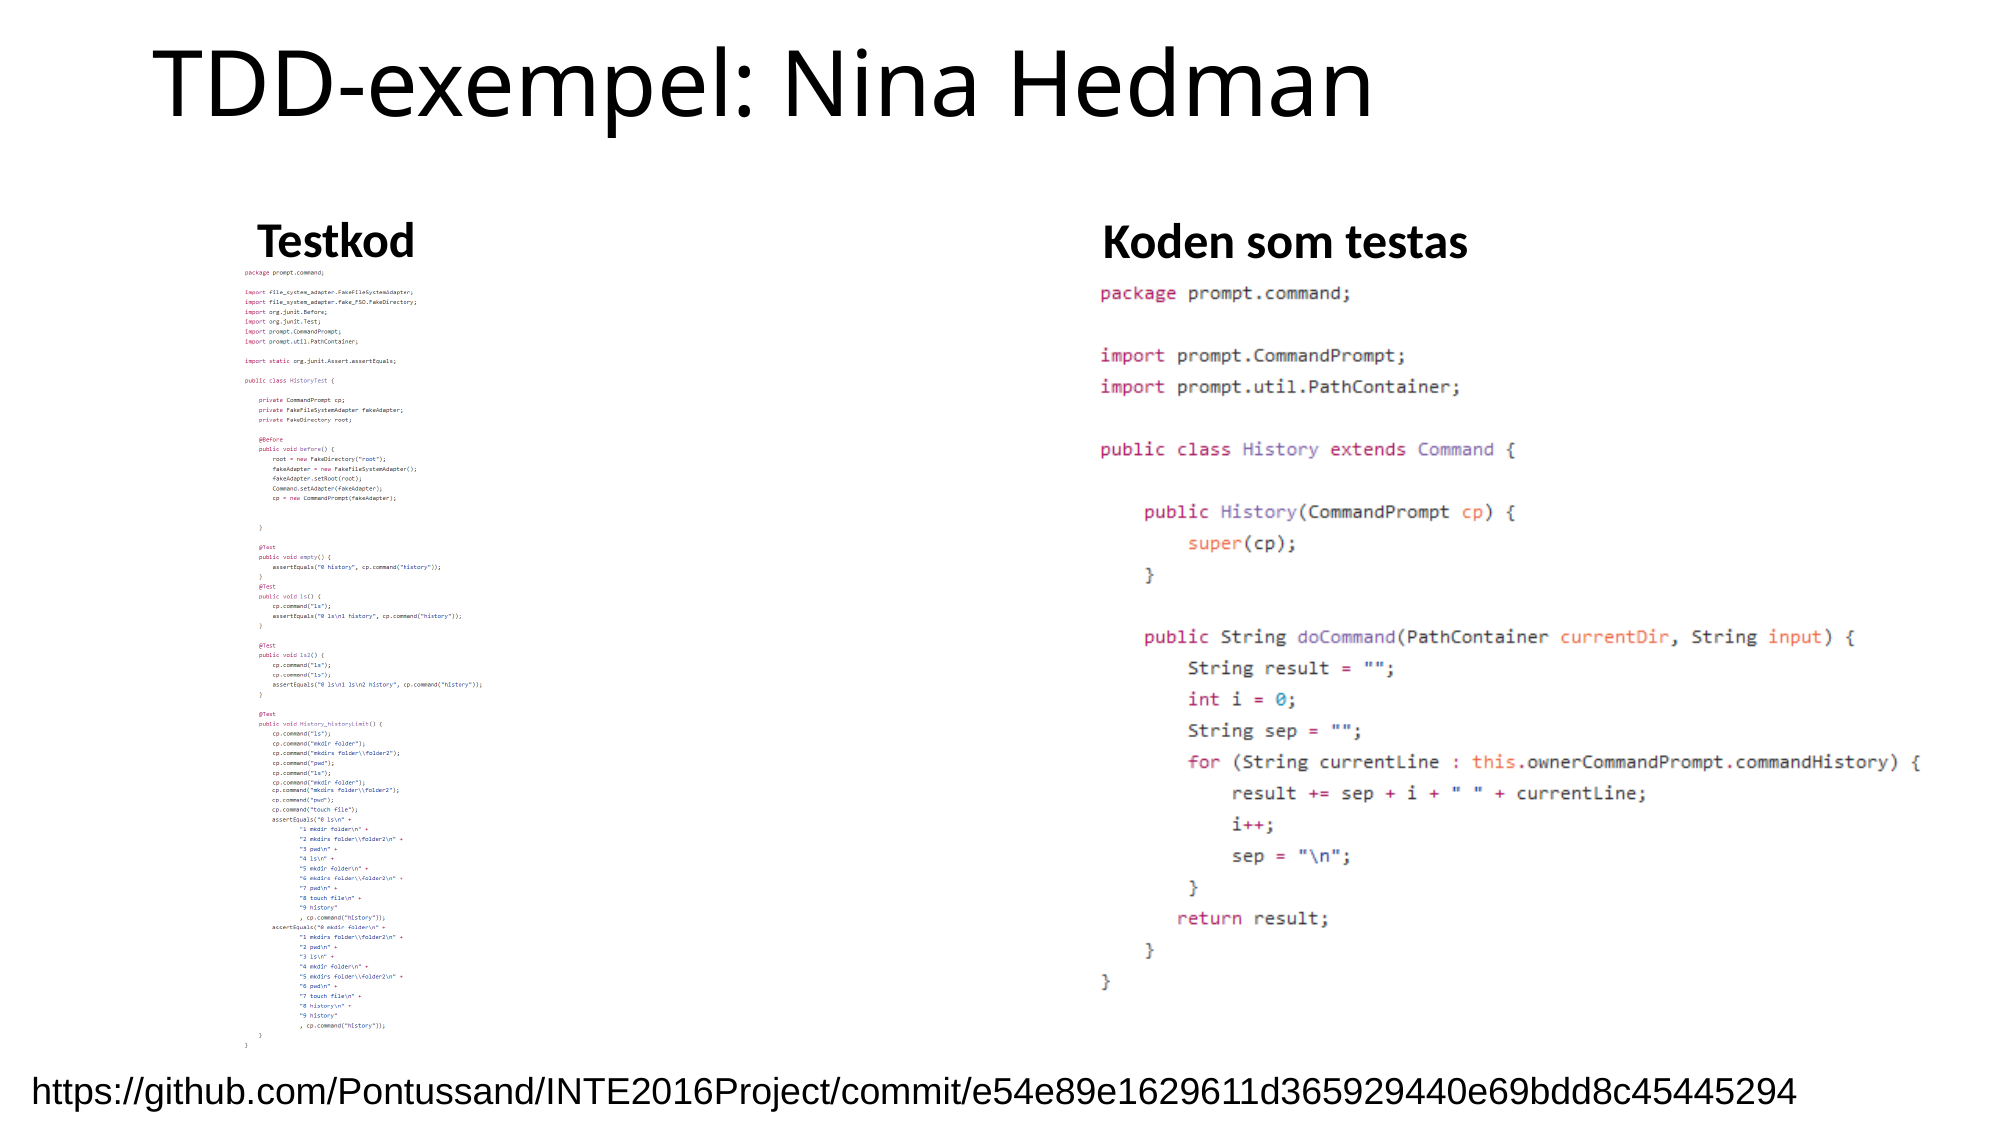

TDD-exempel: Nina Hedman
Testkod
Koden som testas
https://github.com/Pontussand/INTE2016Project/commit/e54e89e1629611d365929440e69bdd8c45445294